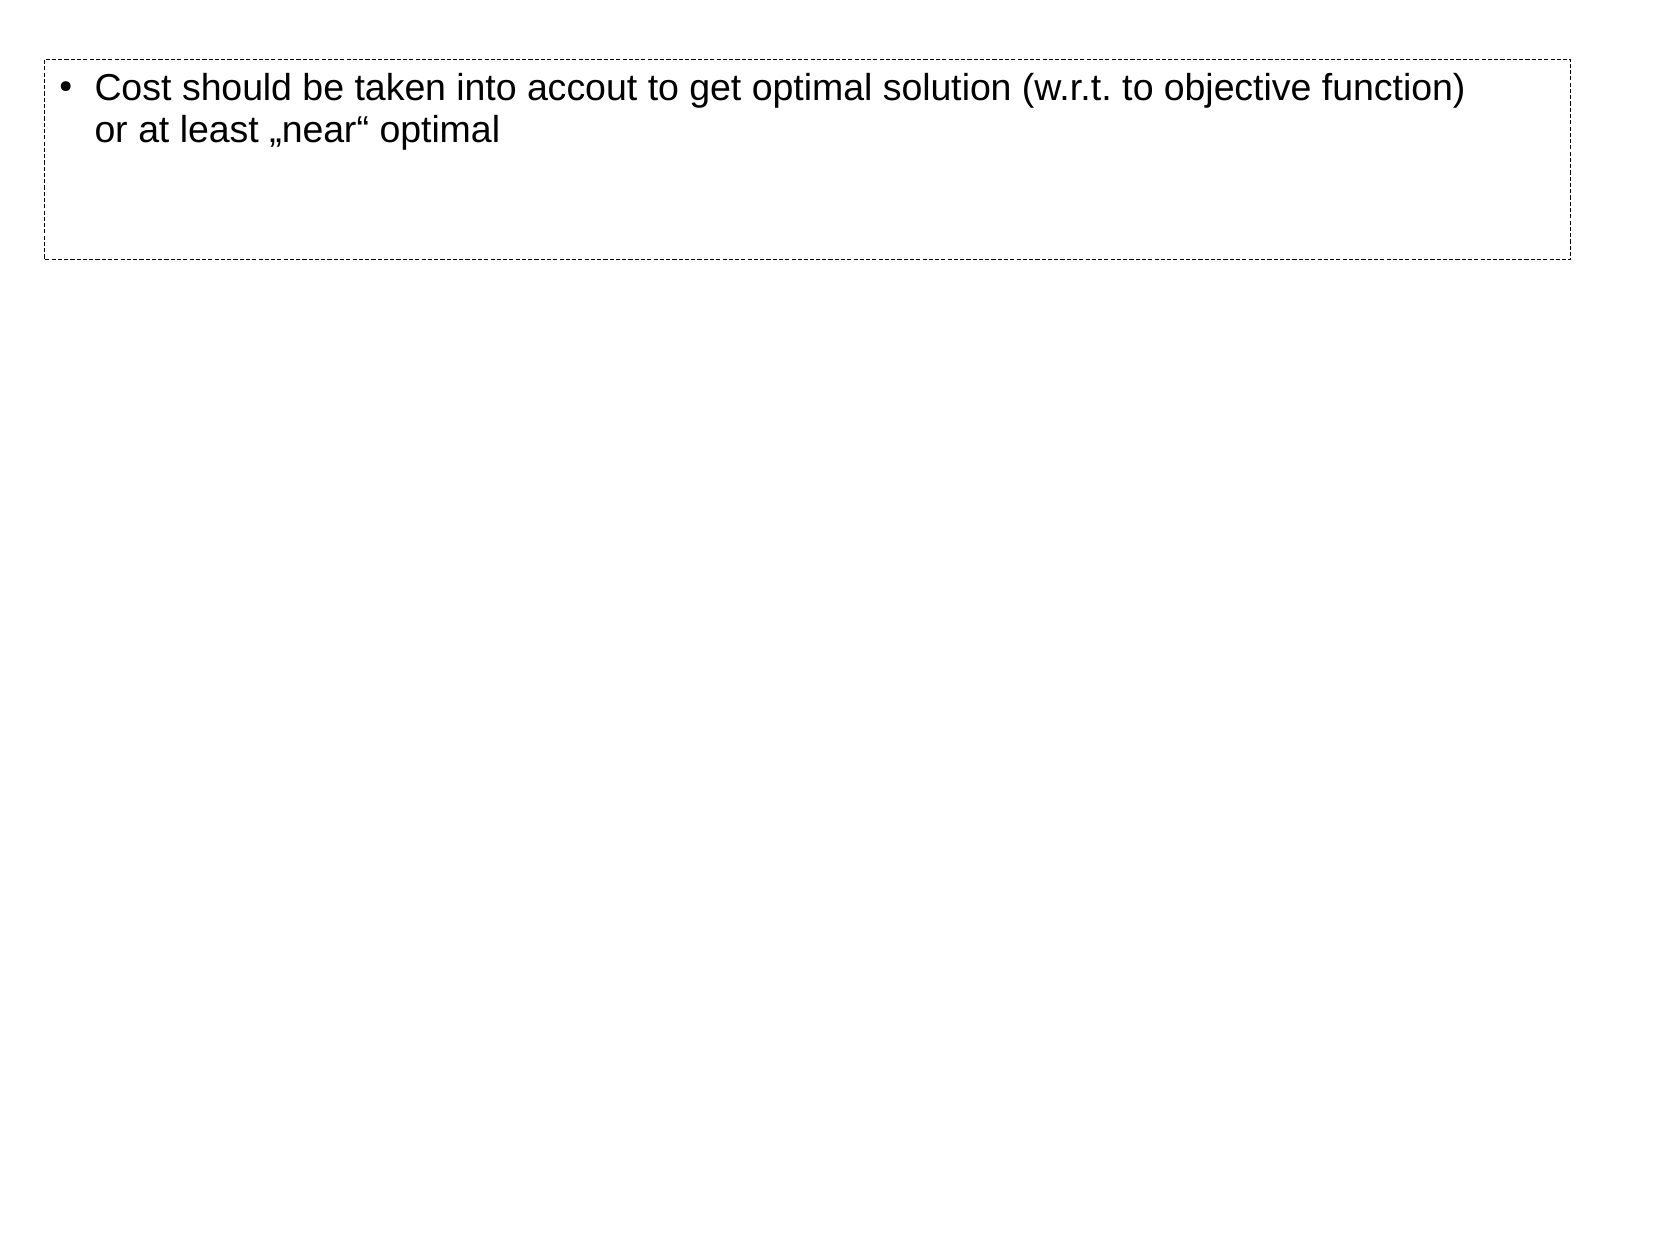

Cost should be taken into accout to get optimal solution (w.r.t. to objective function)
or at least „near“ optimal